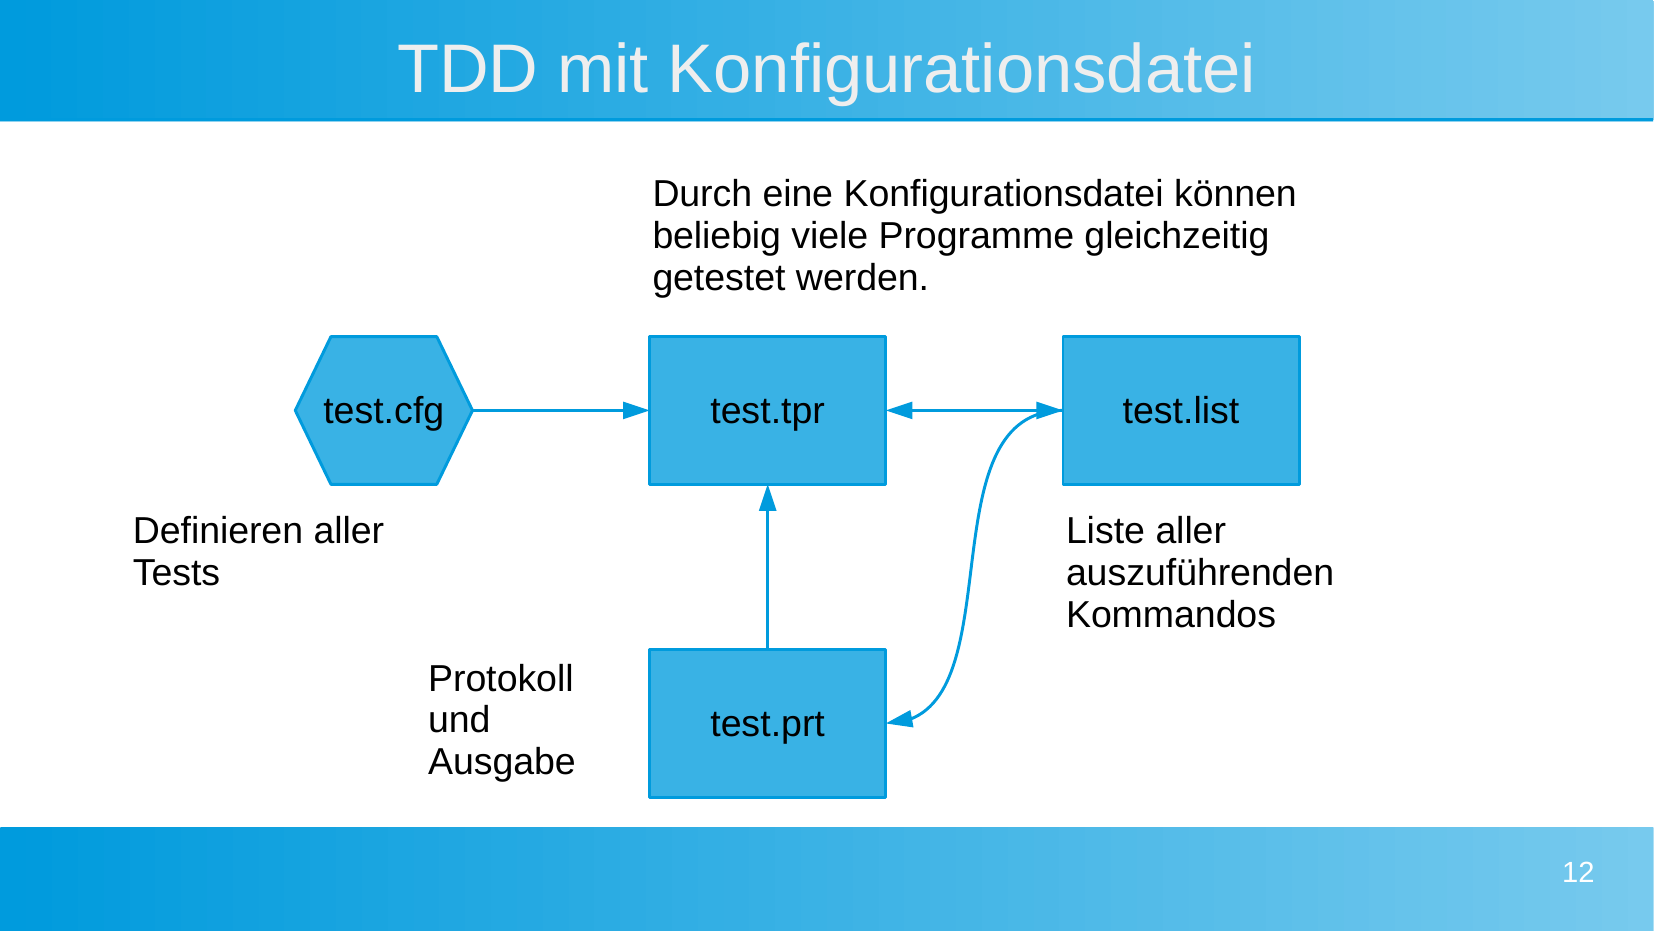

# TDD mit Konfigurationsdatei
Durch eine Konfigurationsdatei können beliebig viele Programme gleichzeitig getestet werden.
test.cfg
test.tpr
test.list
Definieren aller Tests
Liste aller auszuführenden Kommandos
Protokoll und Ausgabe
test.prt
12